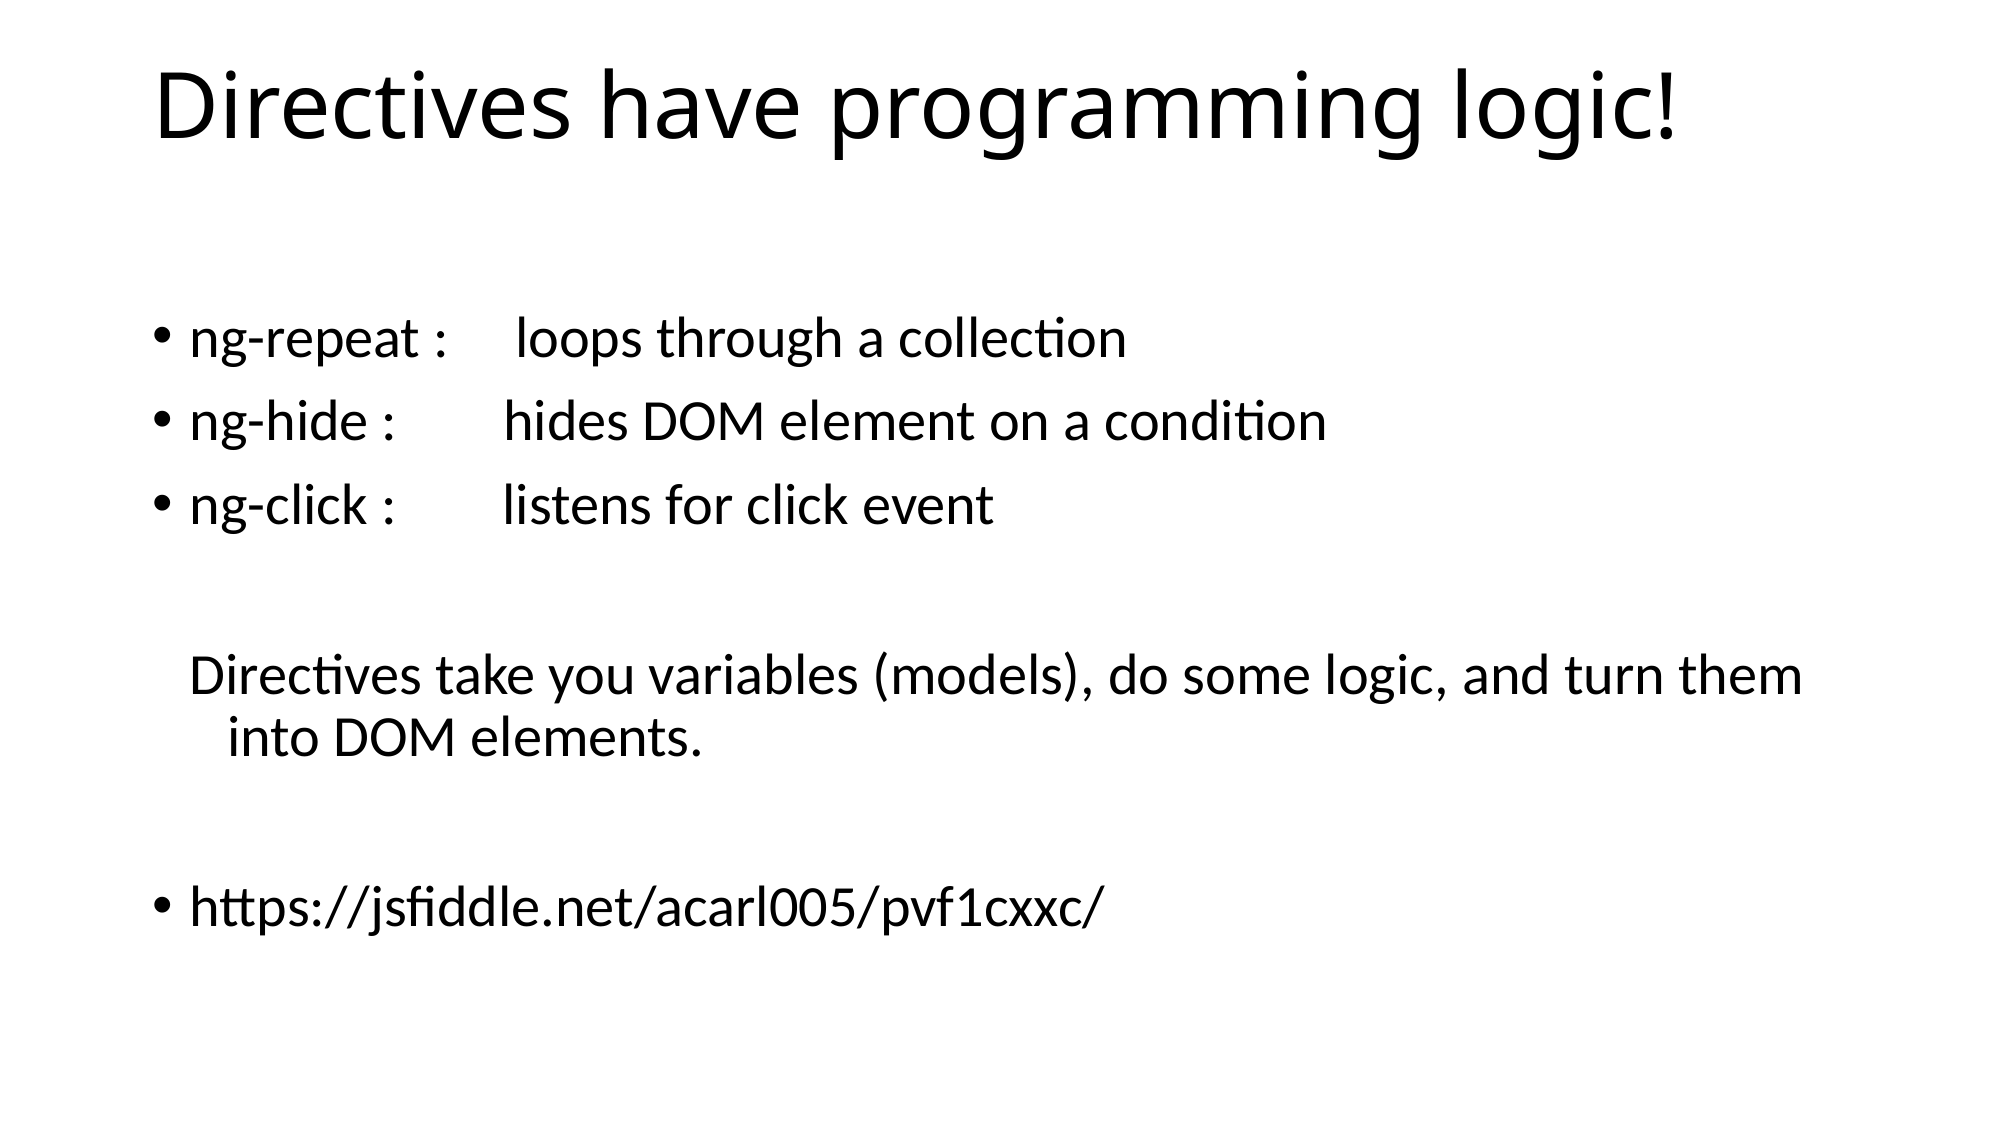

# Directives have programming logic!
ng-repeat : loops through a collection
ng-hide : hides DOM element on a condition
ng-click : listens for click event
Directives take you variables (models), do some logic, and turn them into DOM elements.
https://jsfiddle.net/acarl005/pvf1cxxc/